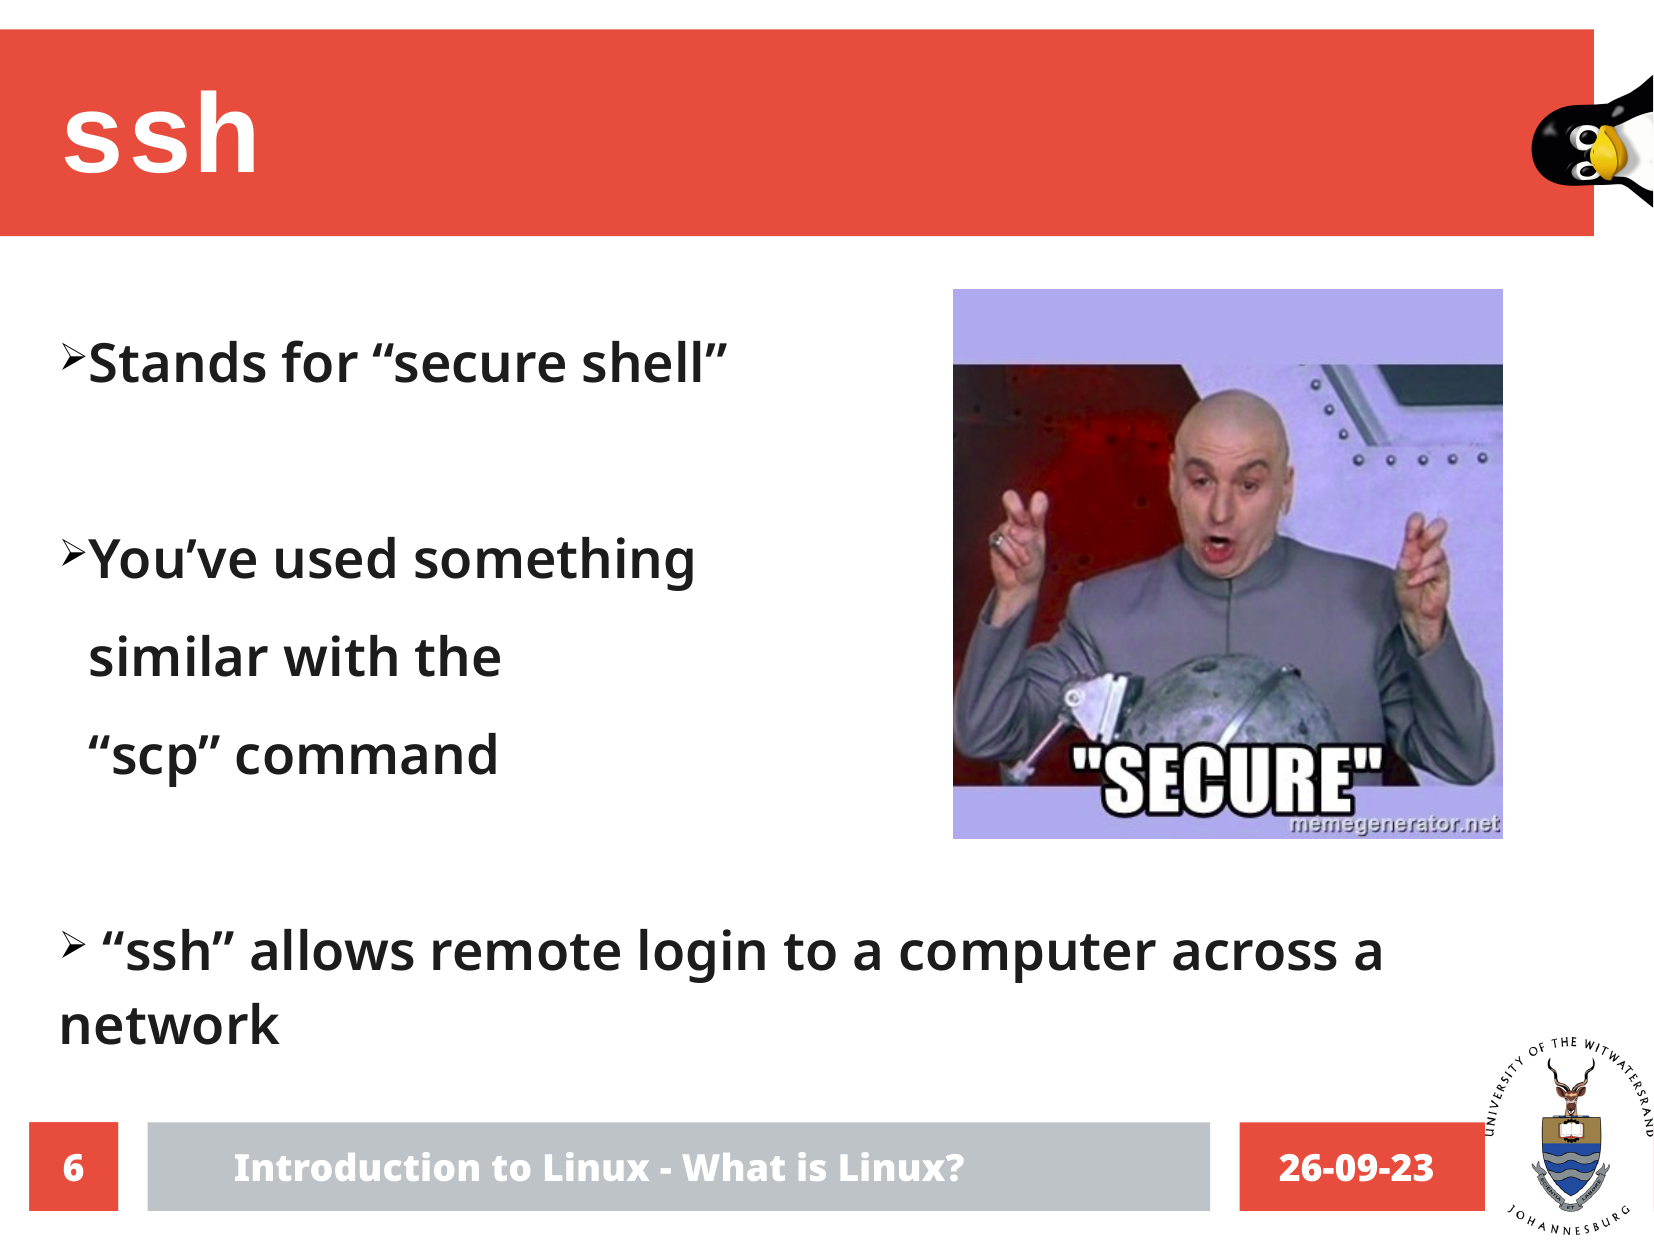

# ssh
Stands for “secure shell”
You’ve used something
similar with the
“scp” command
 “ssh” allows remote login to a computer across a network
6
 Introduction to Linux - What is Linux?